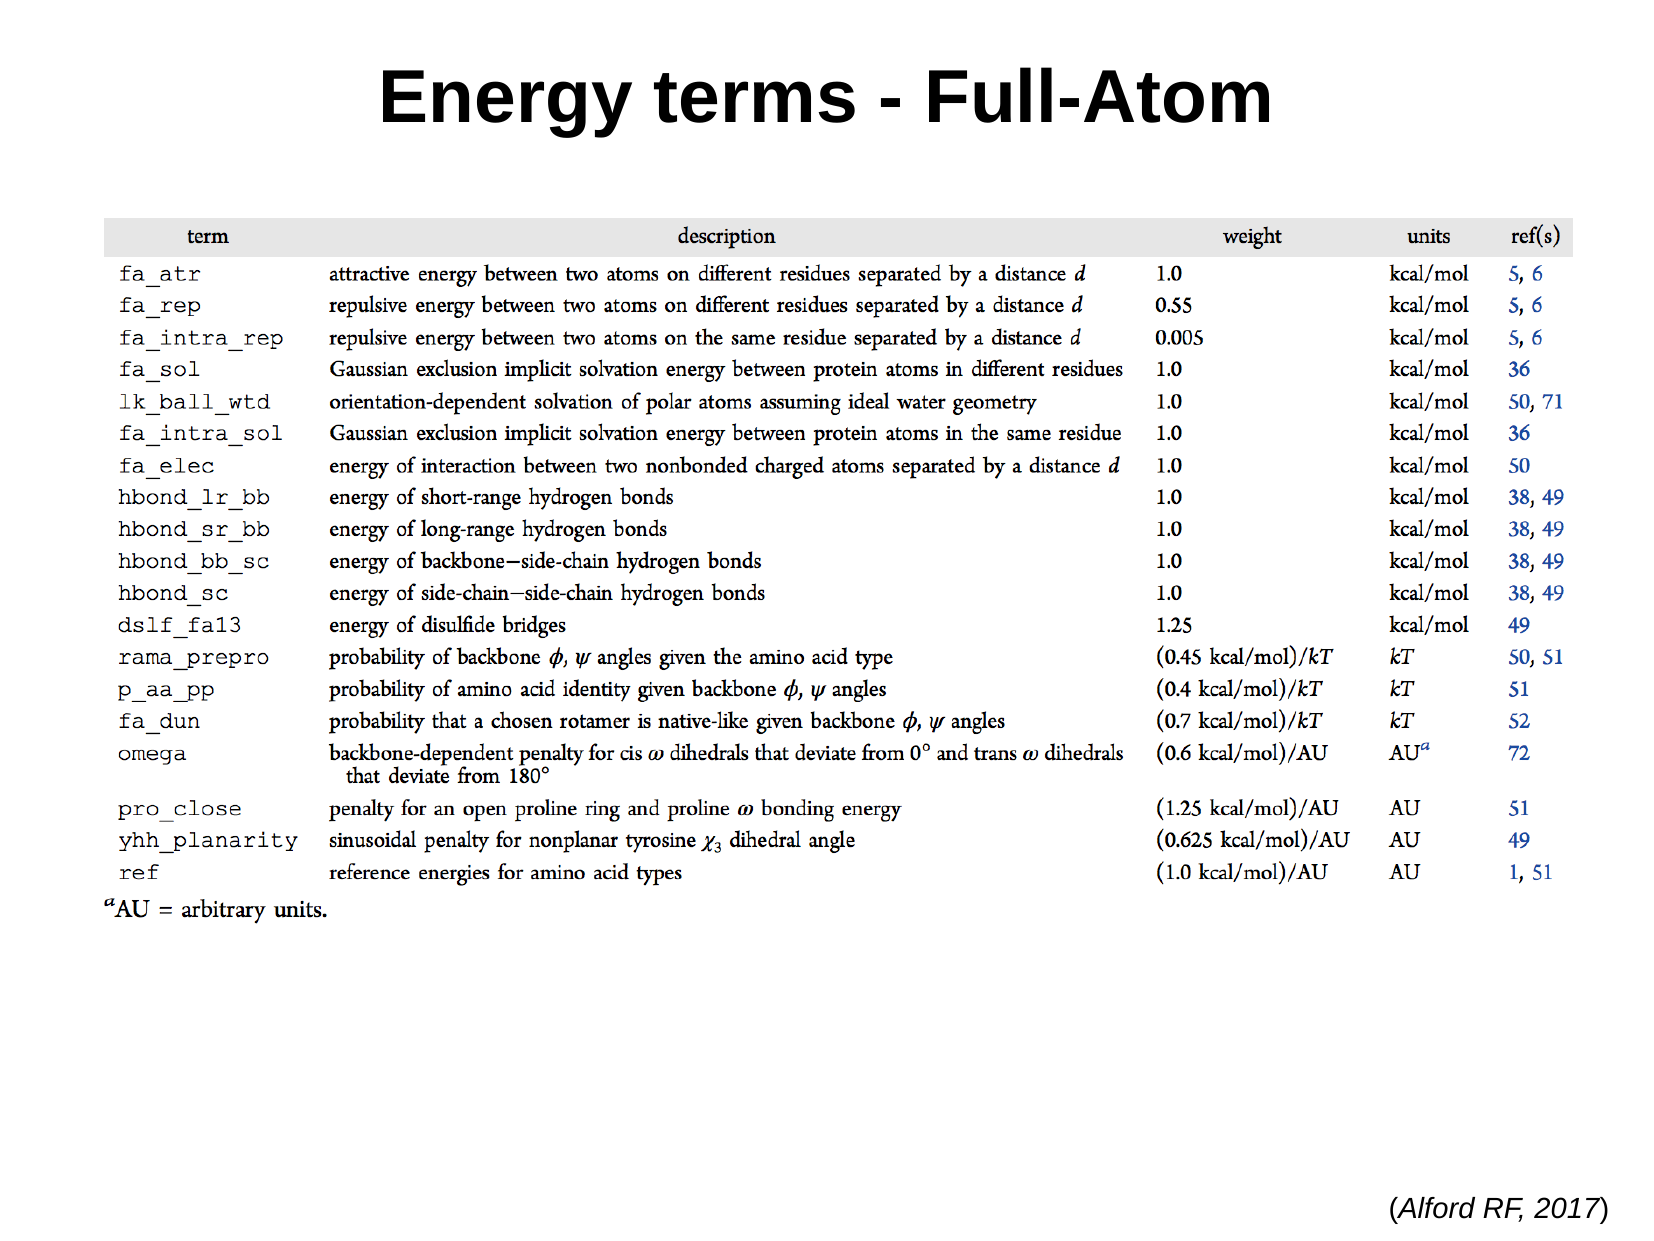

Energy terms - Full-Atom
(Alford RF, 2017)